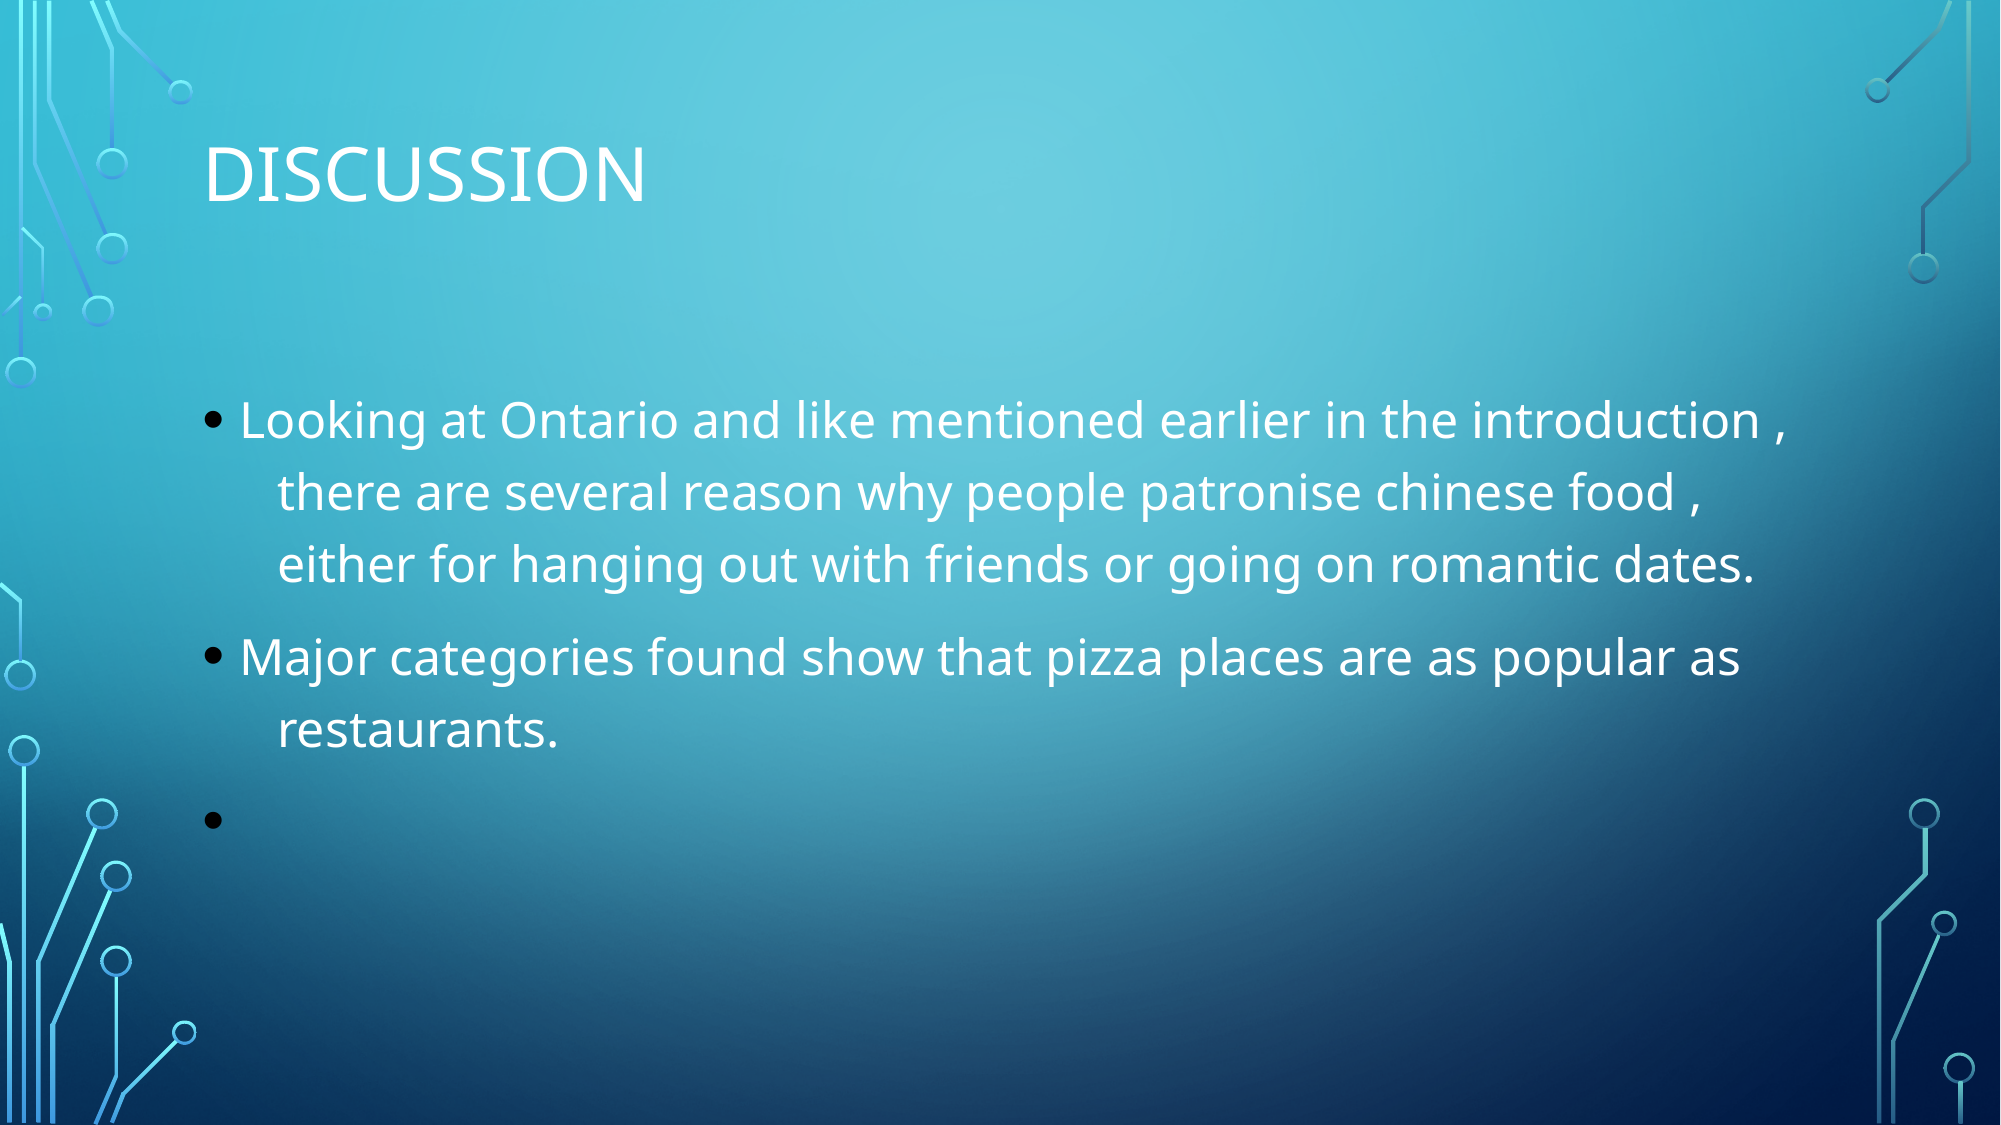

# DISCUSSION
Looking at Ontario and like mentioned earlier in the introduction , there are several reason why people patronise chinese food , either for hanging out with friends or going on romantic dates.
Major categories found show that pizza places are as popular as restaurants.